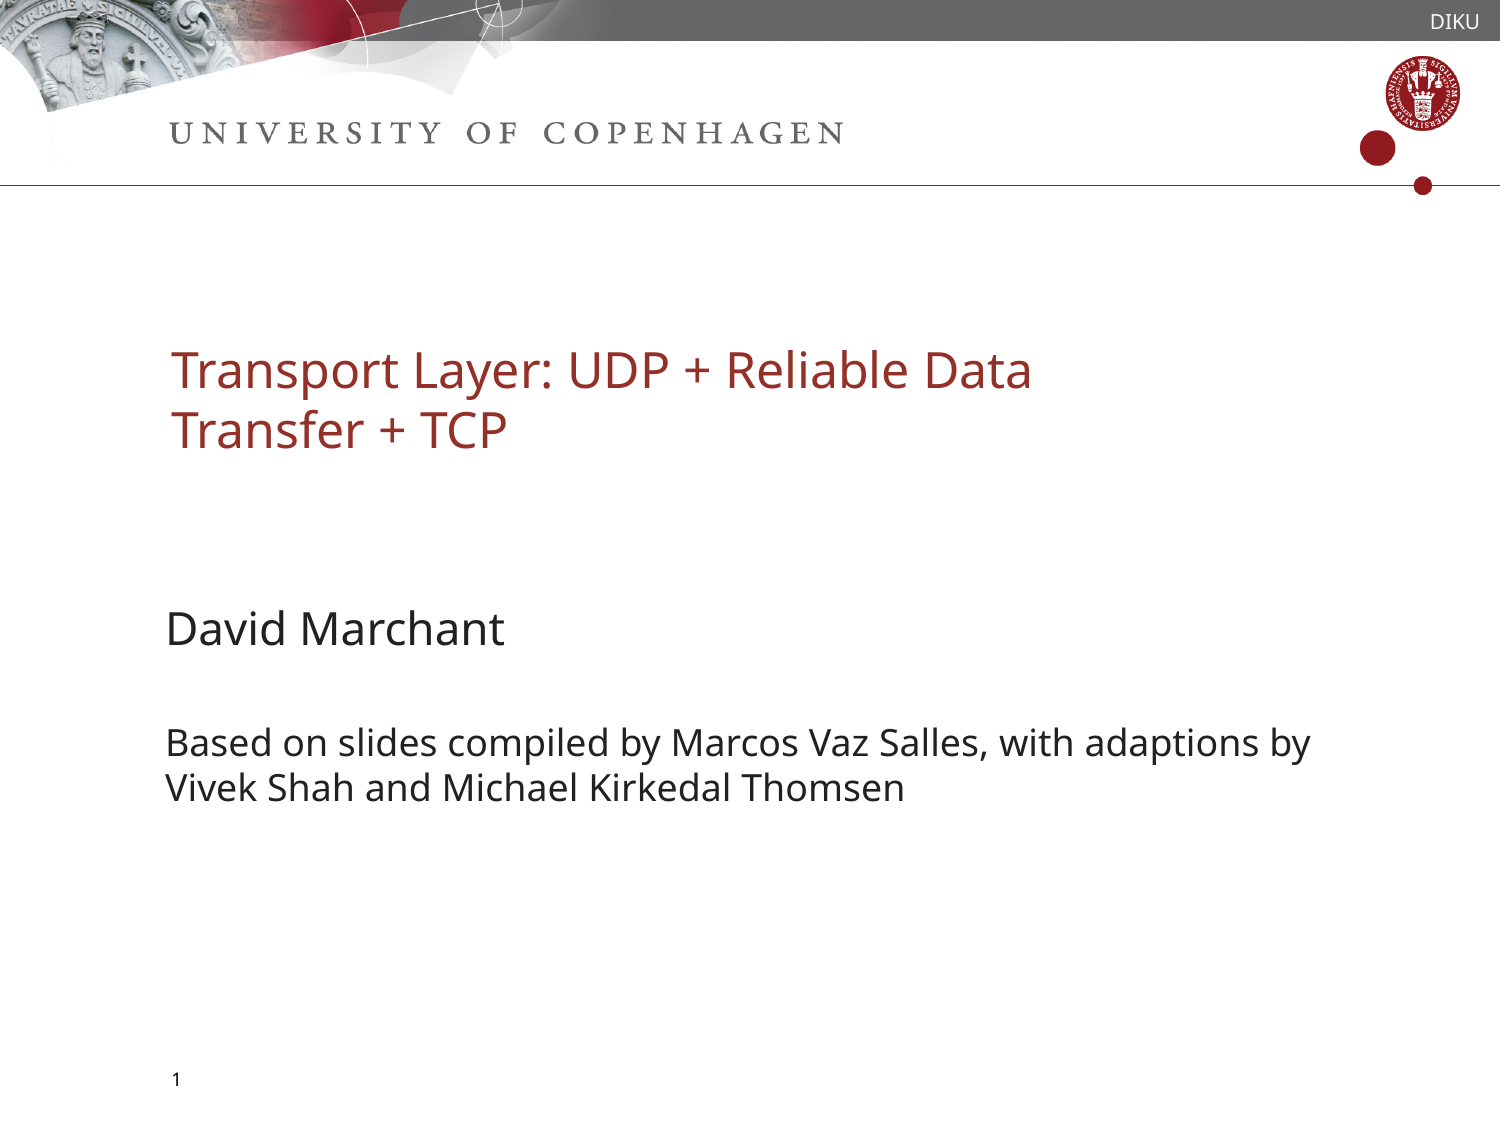

DIKU
# Transport Layer: UDP + Reliable Data Transfer + TCP
David Marchant
Based on slides compiled by Marcos Vaz Salles, with adaptions by Vivek Shah and Michael Kirkedal Thomsen